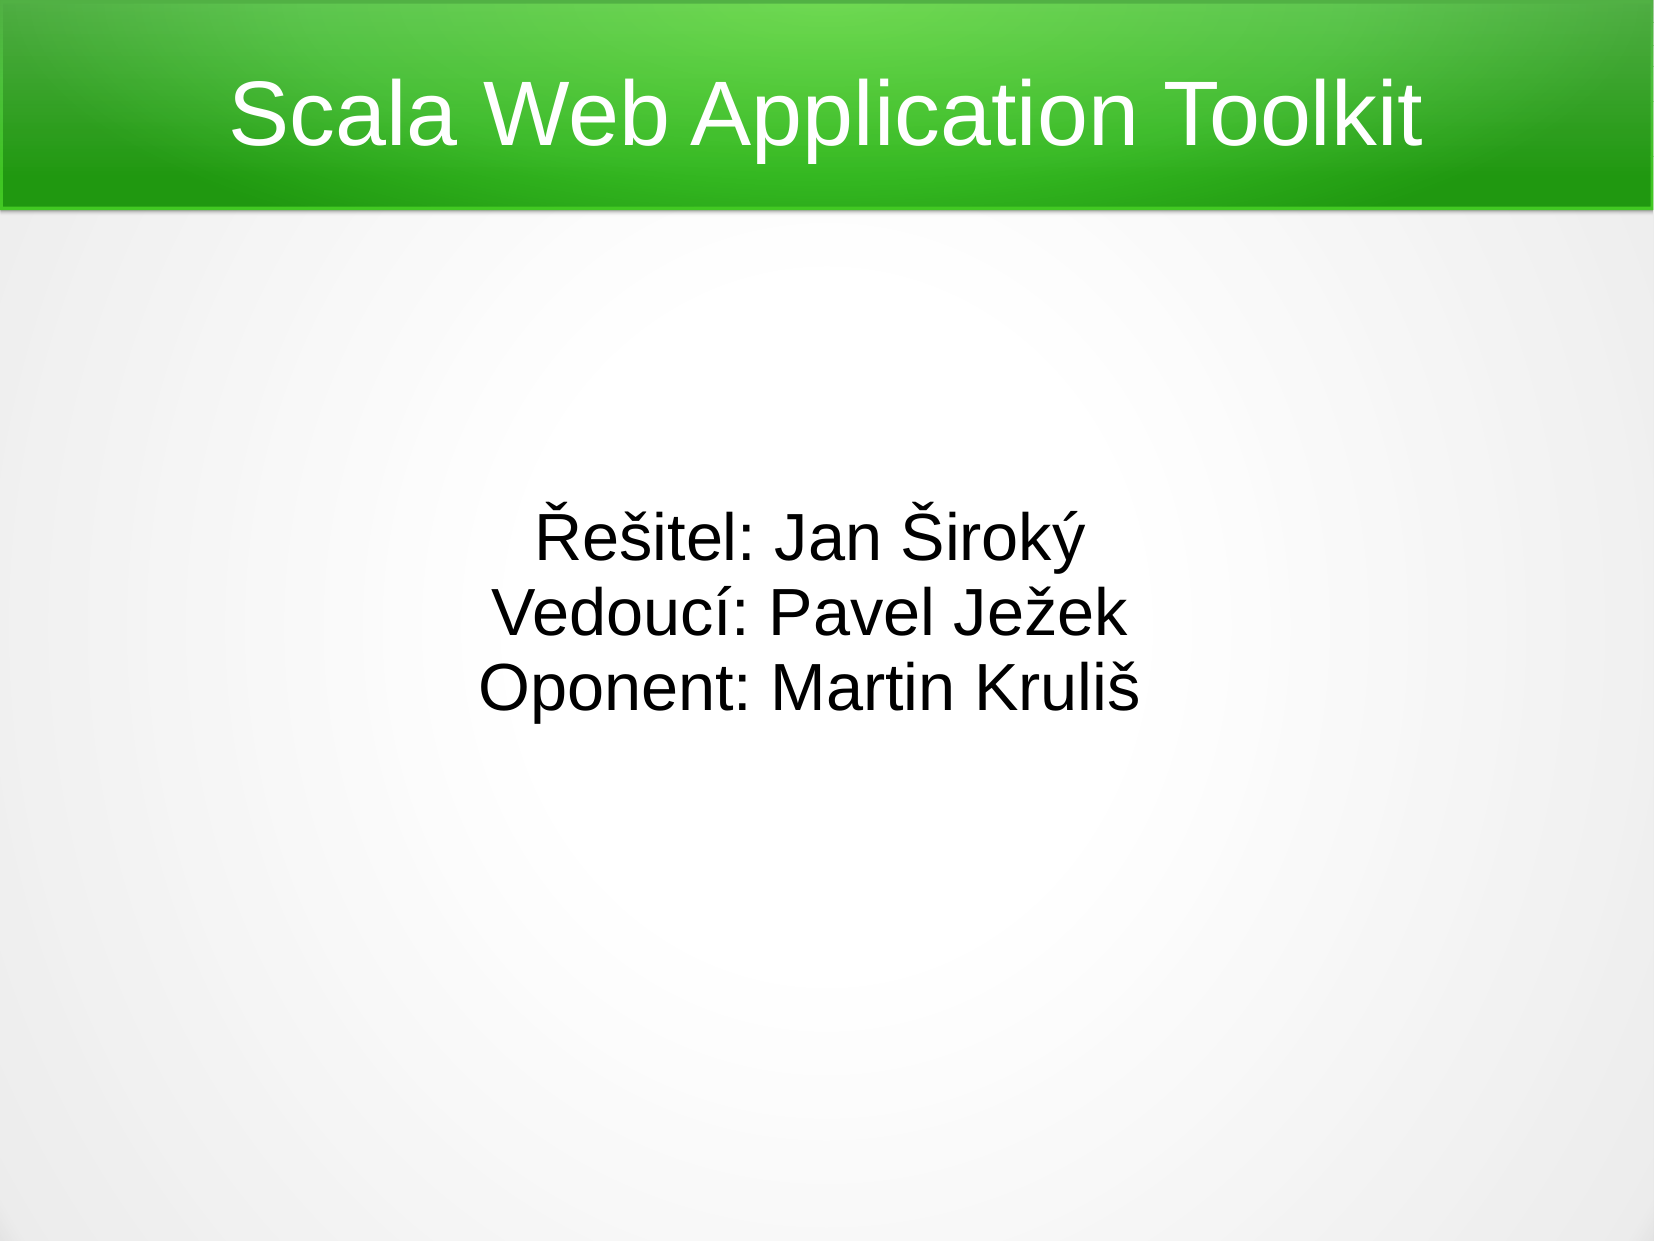

# Scala Web Application Toolkit
Řešitel: Jan Široký
Vedoucí: Pavel Ježek
Oponent: Martin Kruliš